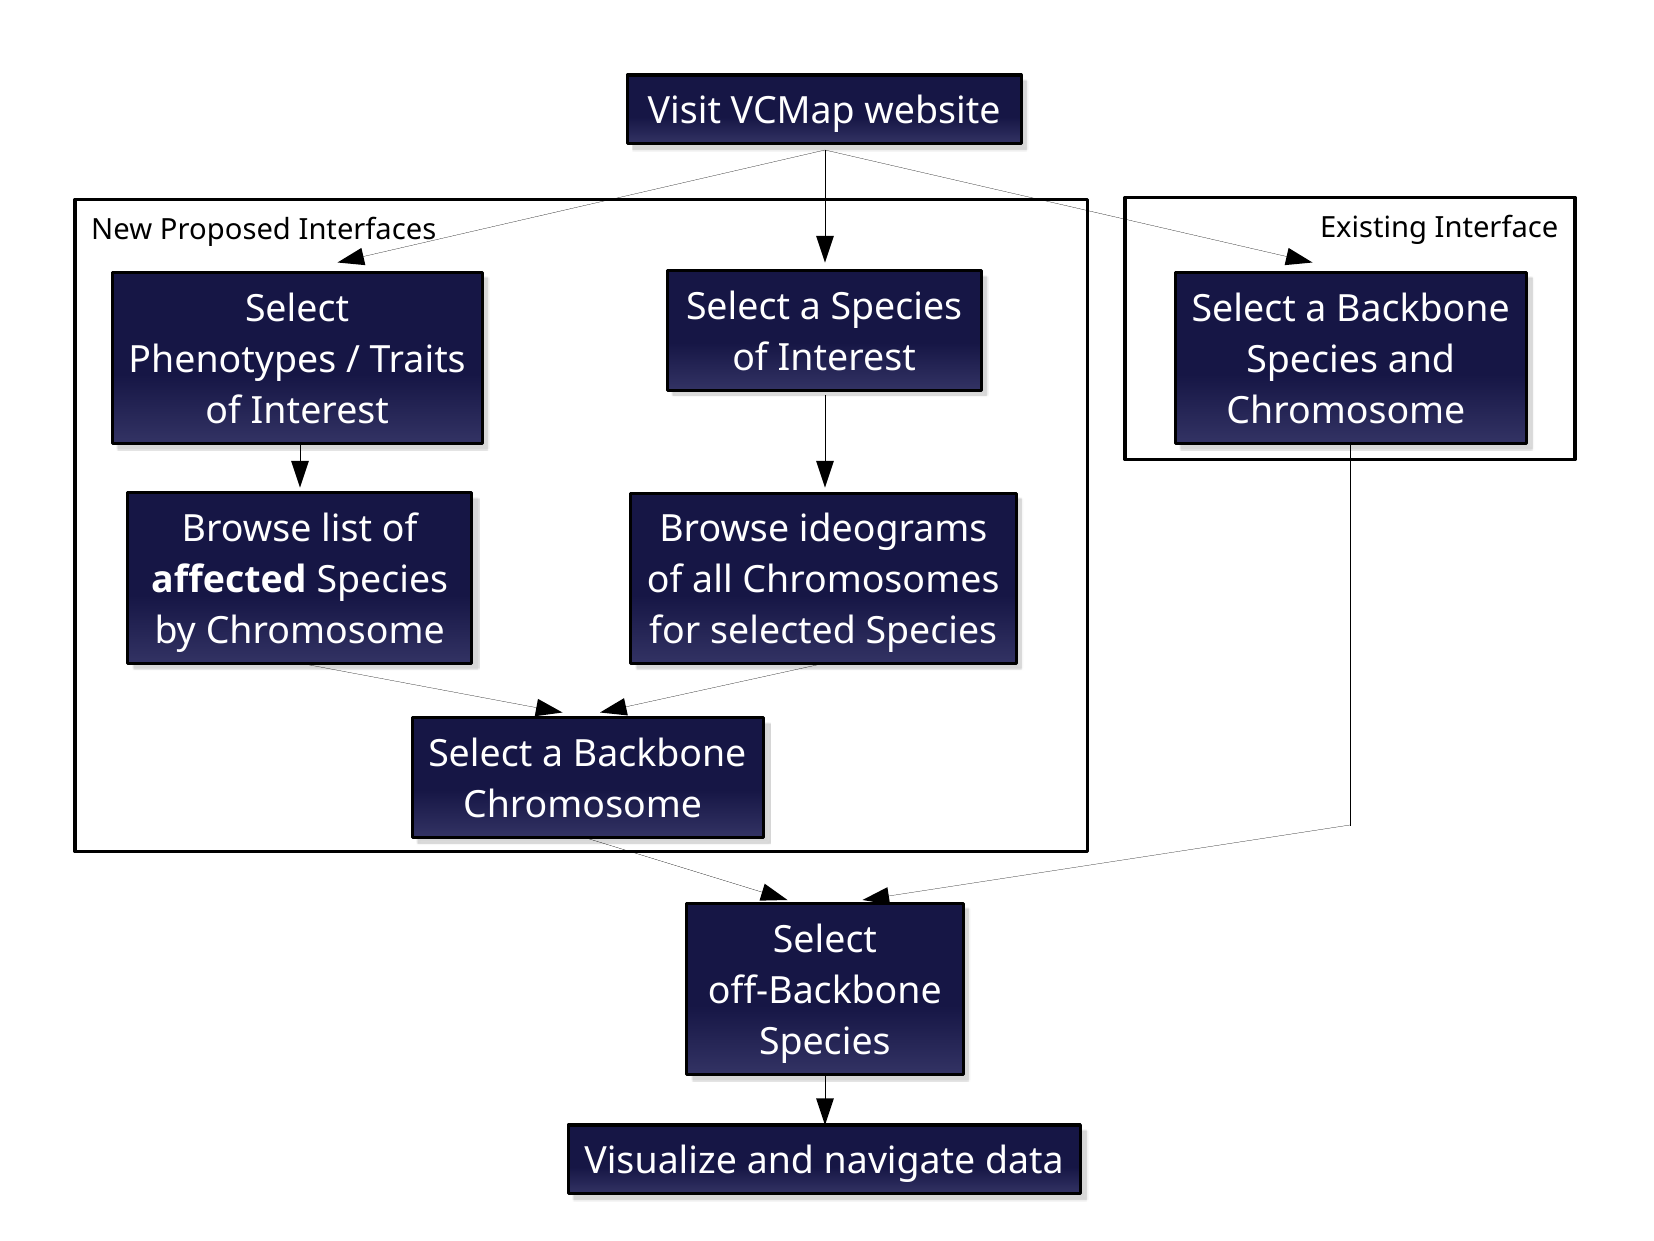

Visit VCMap website
Existing Interface
New Proposed Interfaces
Select a Species
of Interest
Select
Phenotypes / Traits
of Interest
Select a Backbone
Species and
Chromosome
Browse list of
affected Species
by Chromosome
Browse ideograms
of all Chromosomes
for selected Species
Select a Backbone
Chromosome
Select
off-Backbone
Species
Visualize and navigate data